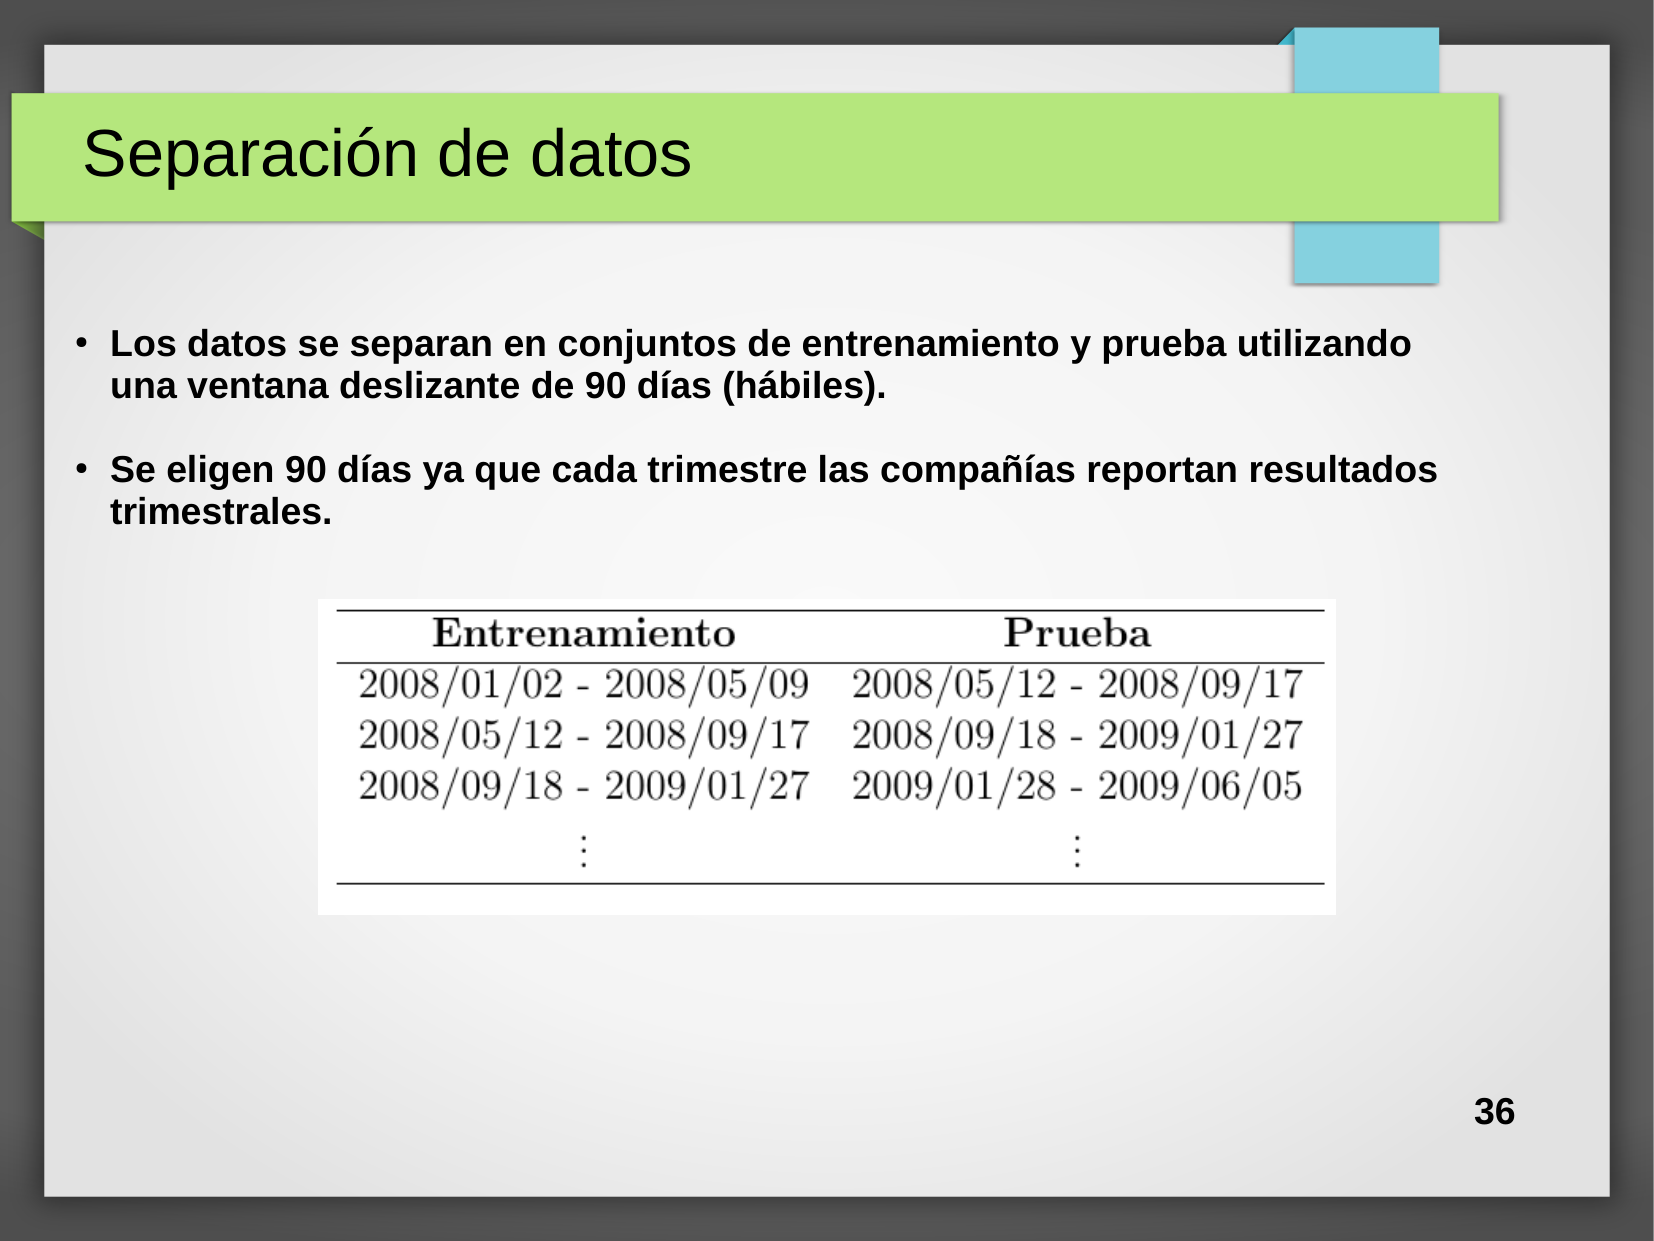

# Separación de datos
Los datos se separan en conjuntos de entrenamiento y prueba utilizando una ventana deslizante de 90 días (hábiles).
Se eligen 90 días ya que cada trimestre las compañías reportan resultados trimestrales.